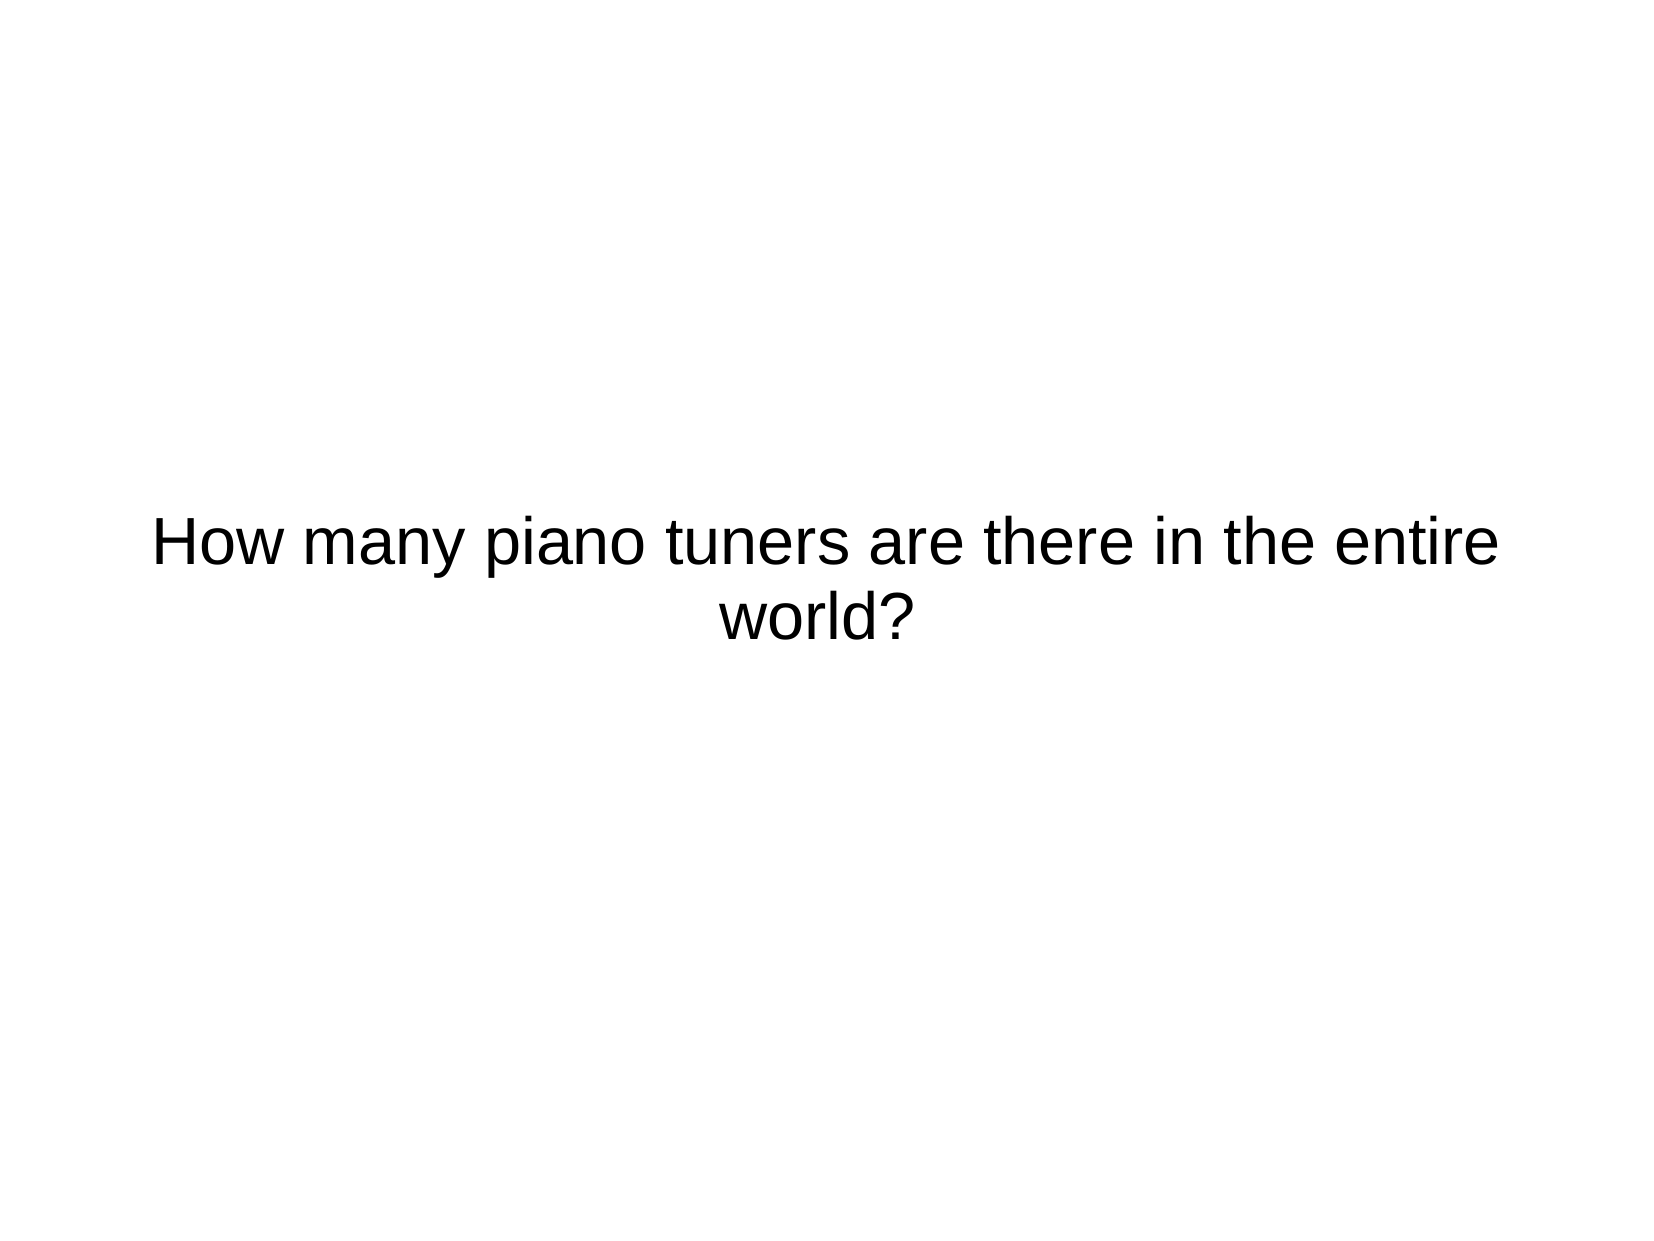

# How many piano tuners are there in the entire world?